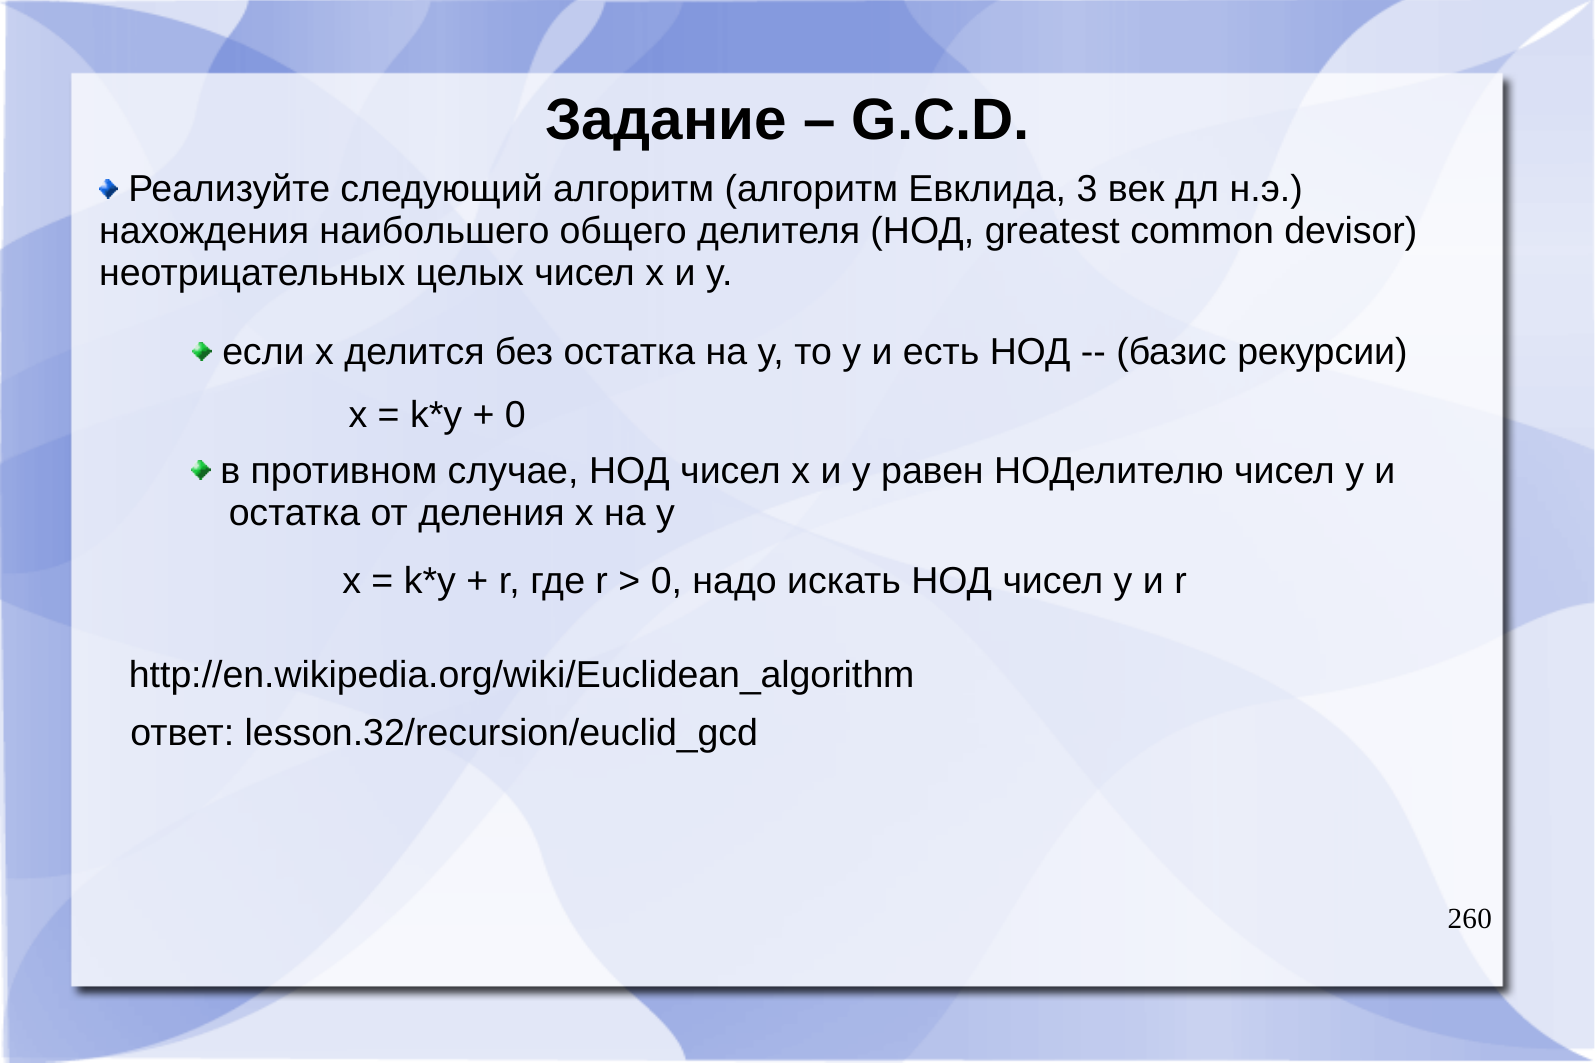

# Задание – G.C.D.
 Реализуйте следующий алгоритм (алгоритм Евклида, 3 век дл н.э.) нахождения наибольшего общего делителя (НОД, greatest common devisor) неотрицательных целых чисел x и y.
 если x делится без остатка на y, то y и есть НОД -- (базис рекурсии)
x = k*y + 0
 в противном случае, НОД чисел x и y равен НОДелителю чисел y и остатка от деления x на y
x = k*y + r, где r > 0, надо искать НОД чисел y и r
http://en.wikipedia.org/wiki/Euclidean_algorithm
ответ: lesson.32/recursion/euclid_gcd
260